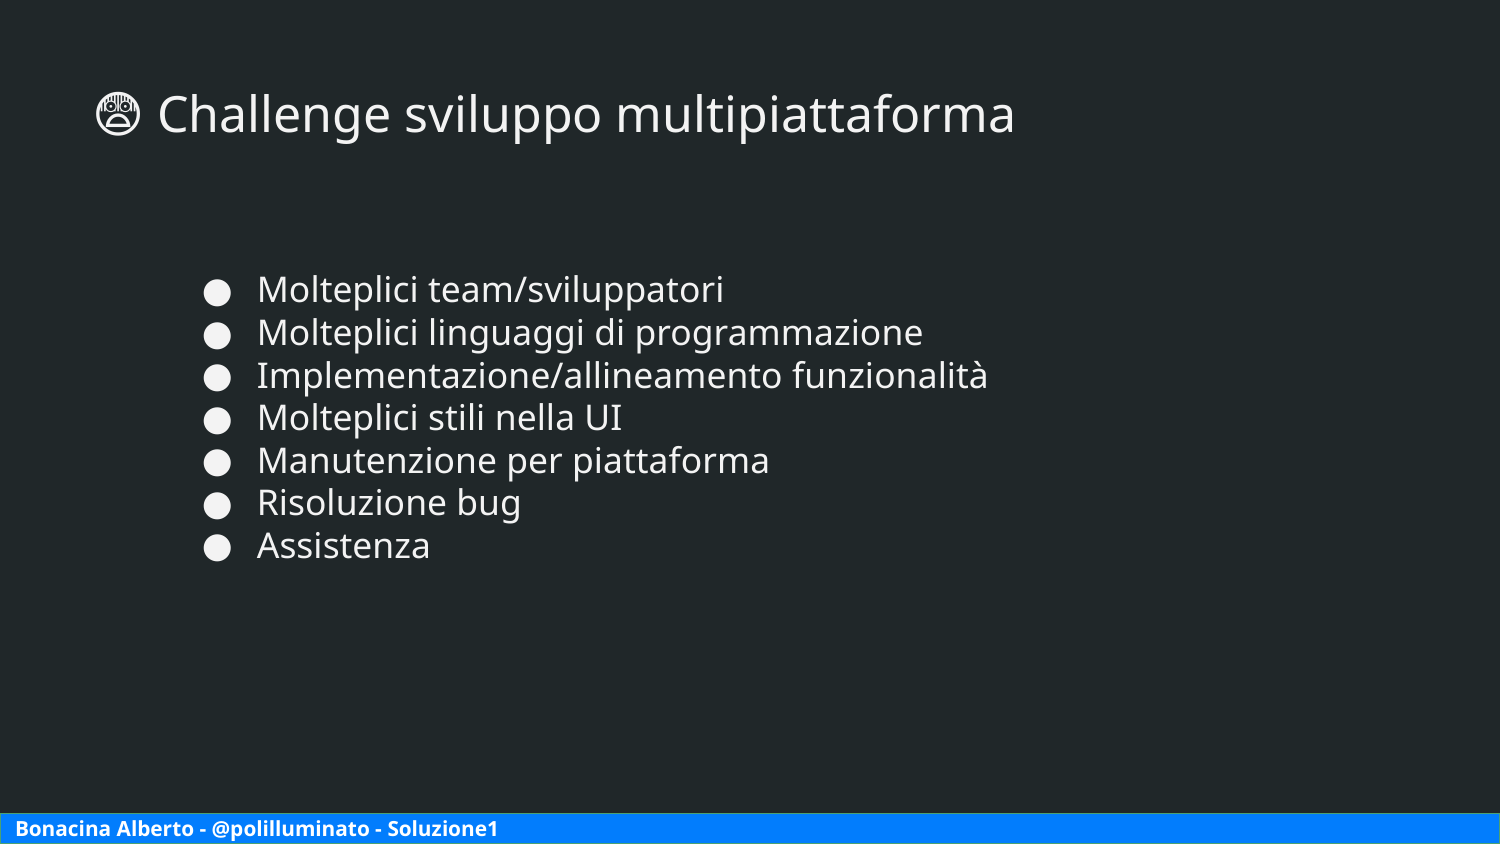

😨 Challenge sviluppo multipiattaforma
Molteplici team/sviluppatori
Molteplici linguaggi di programmazione
Implementazione/allineamento funzionalità
Molteplici stili nella UI
Manutenzione per piattaforma
Risoluzione bug
Assistenza
Bonacina Alberto - @polilluminato - Soluzione1